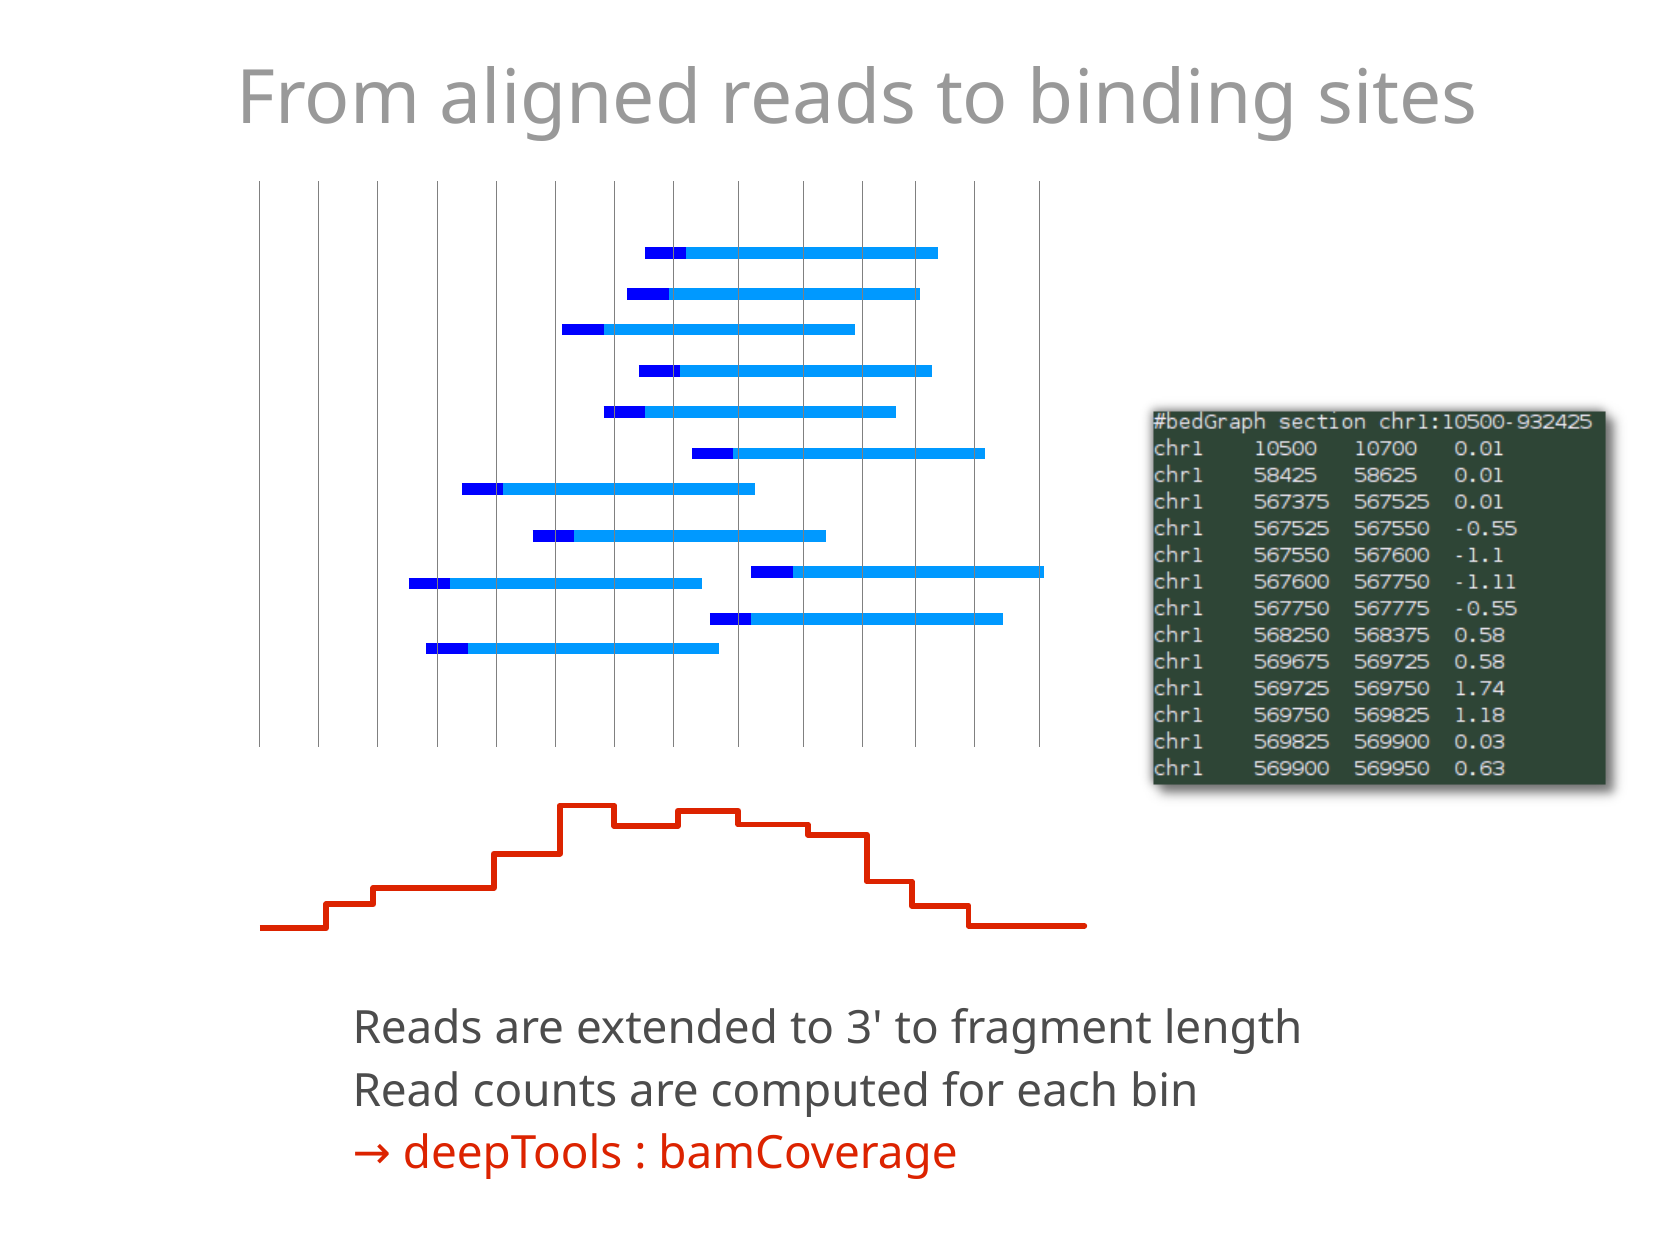

# From aligned reads to binding sites
Reads are extended to 3' to fragment length
Read counts are computed for each bin
→ deepTools : bamCoverage